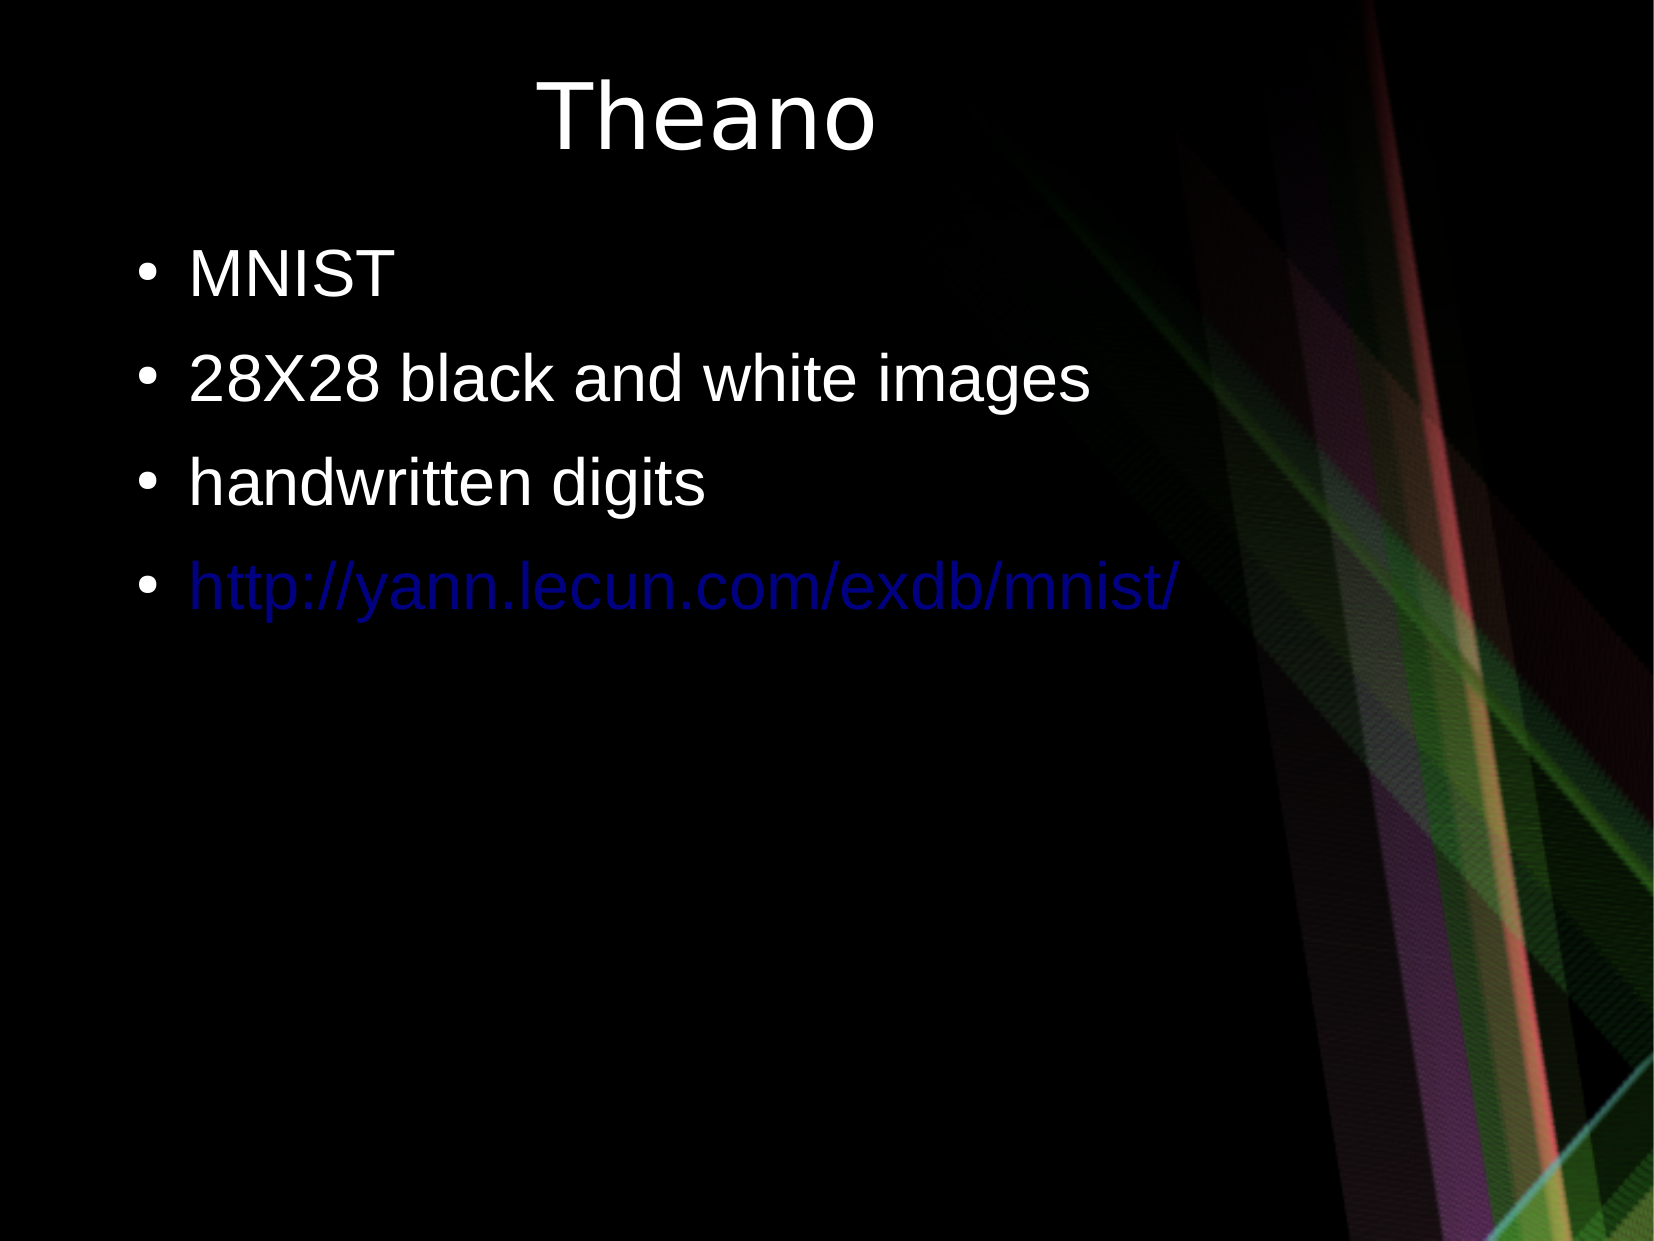

# Theano
MNIST
28X28 black and white images
handwritten digits
http://yann.lecun.com/exdb/mnist/